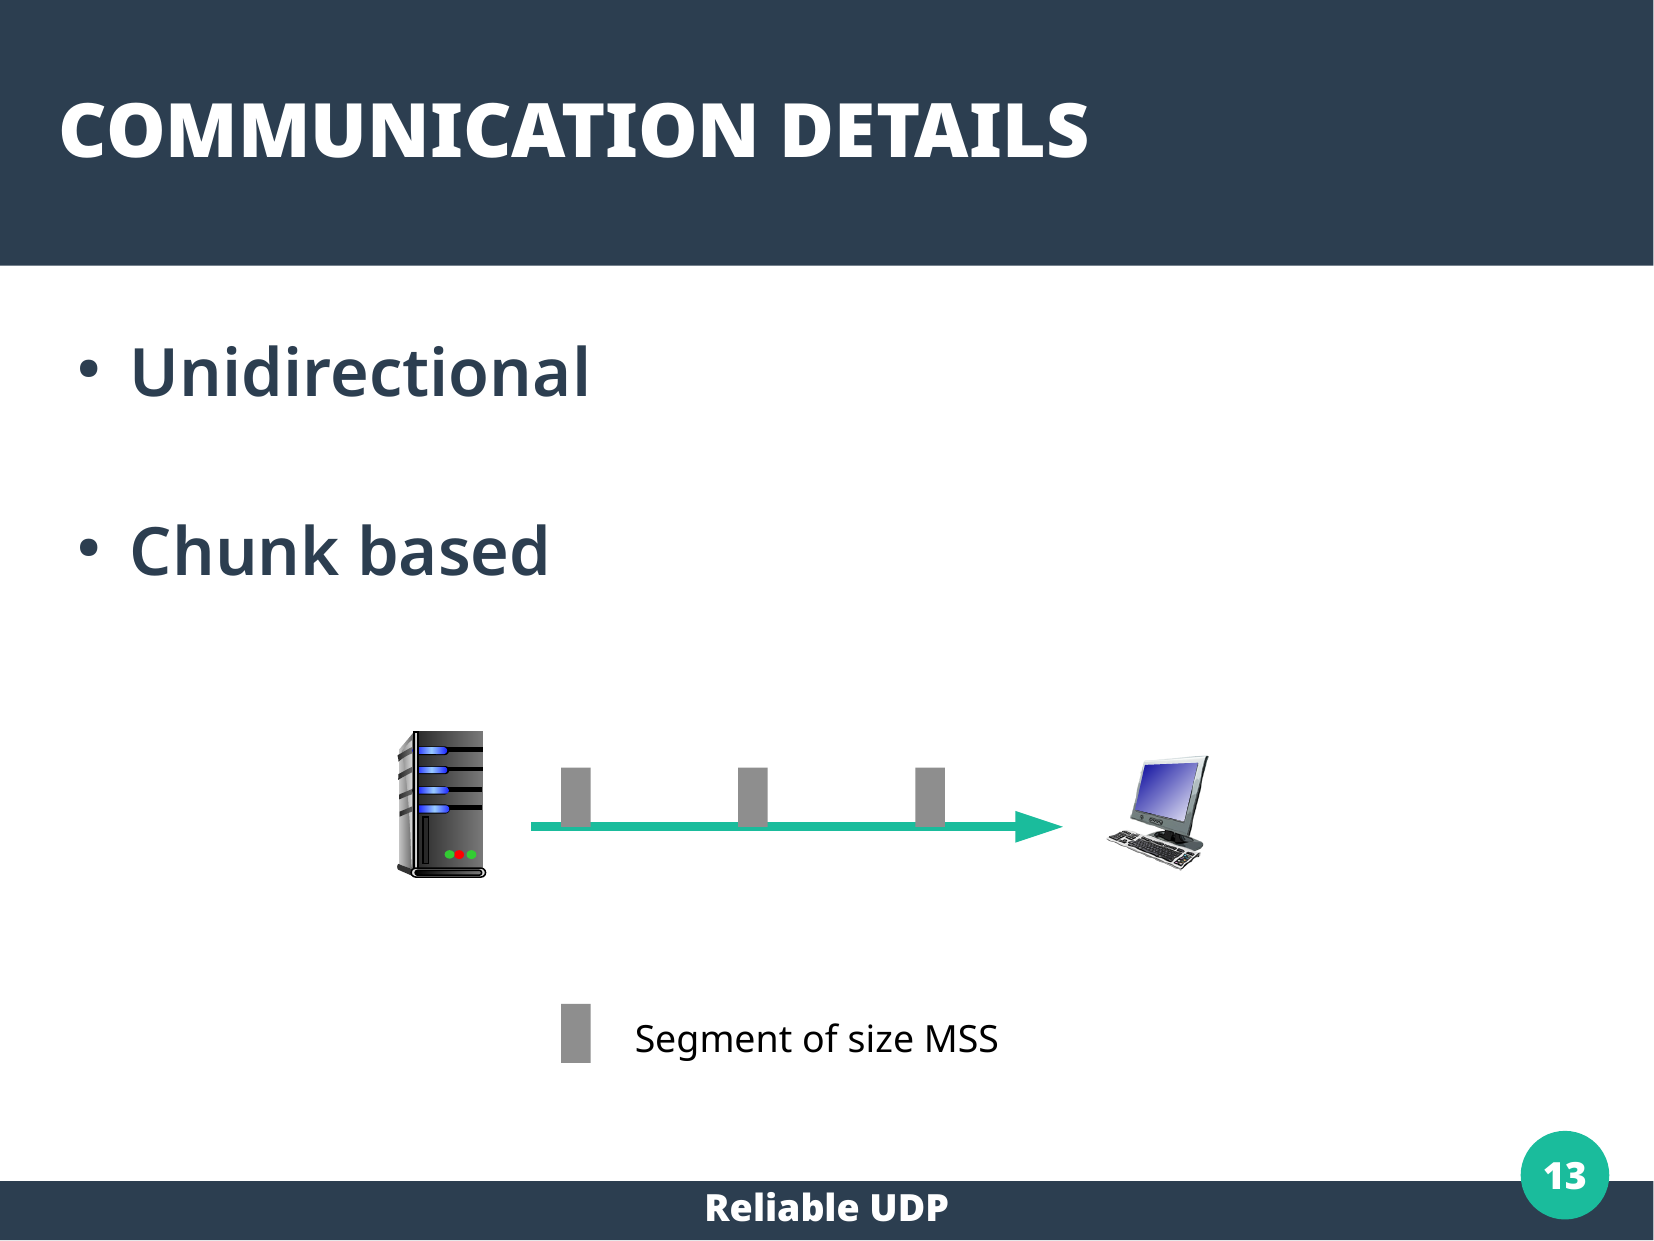

# COMMUNICATION DETAILS
Unidirectional
Chunk based
Segment of size MSS
13
Reliable UDP